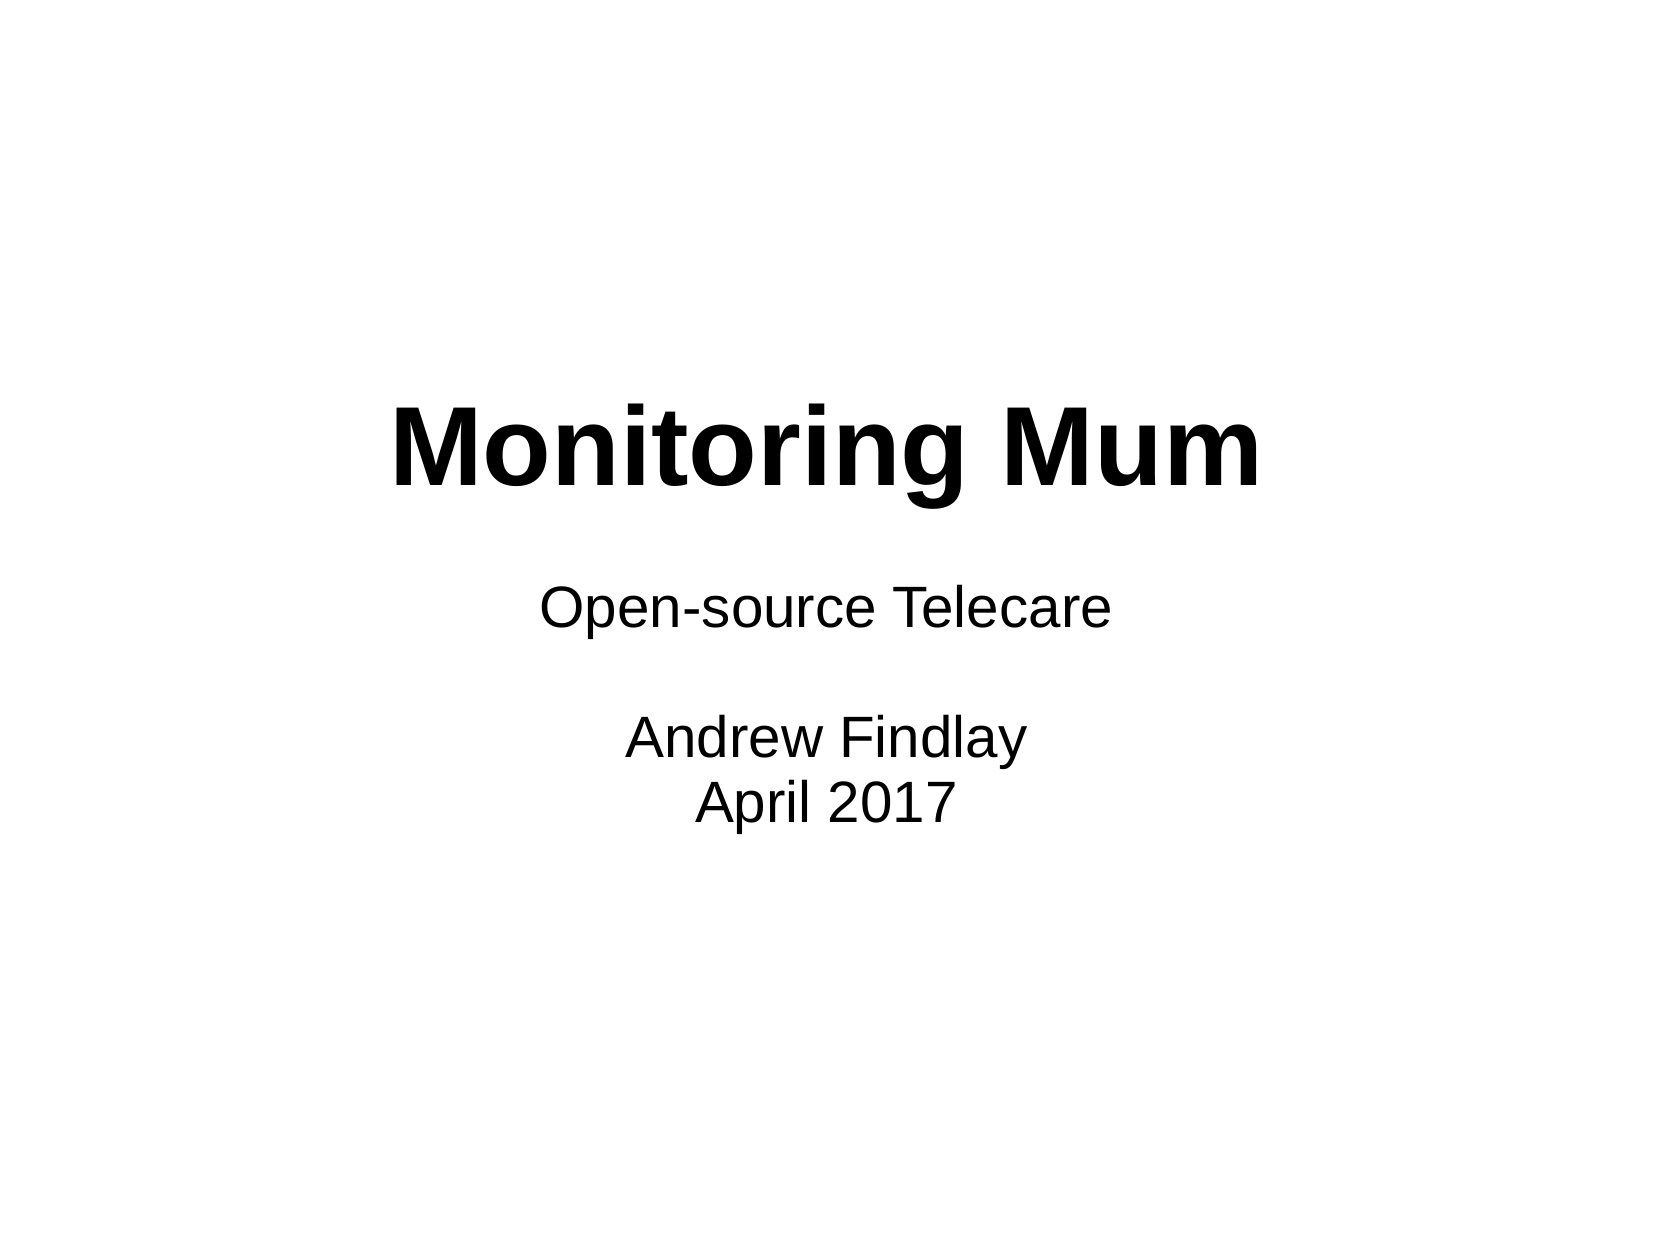

# Monitoring Mum
Open-source Telecare
Andrew Findlay
April 2017